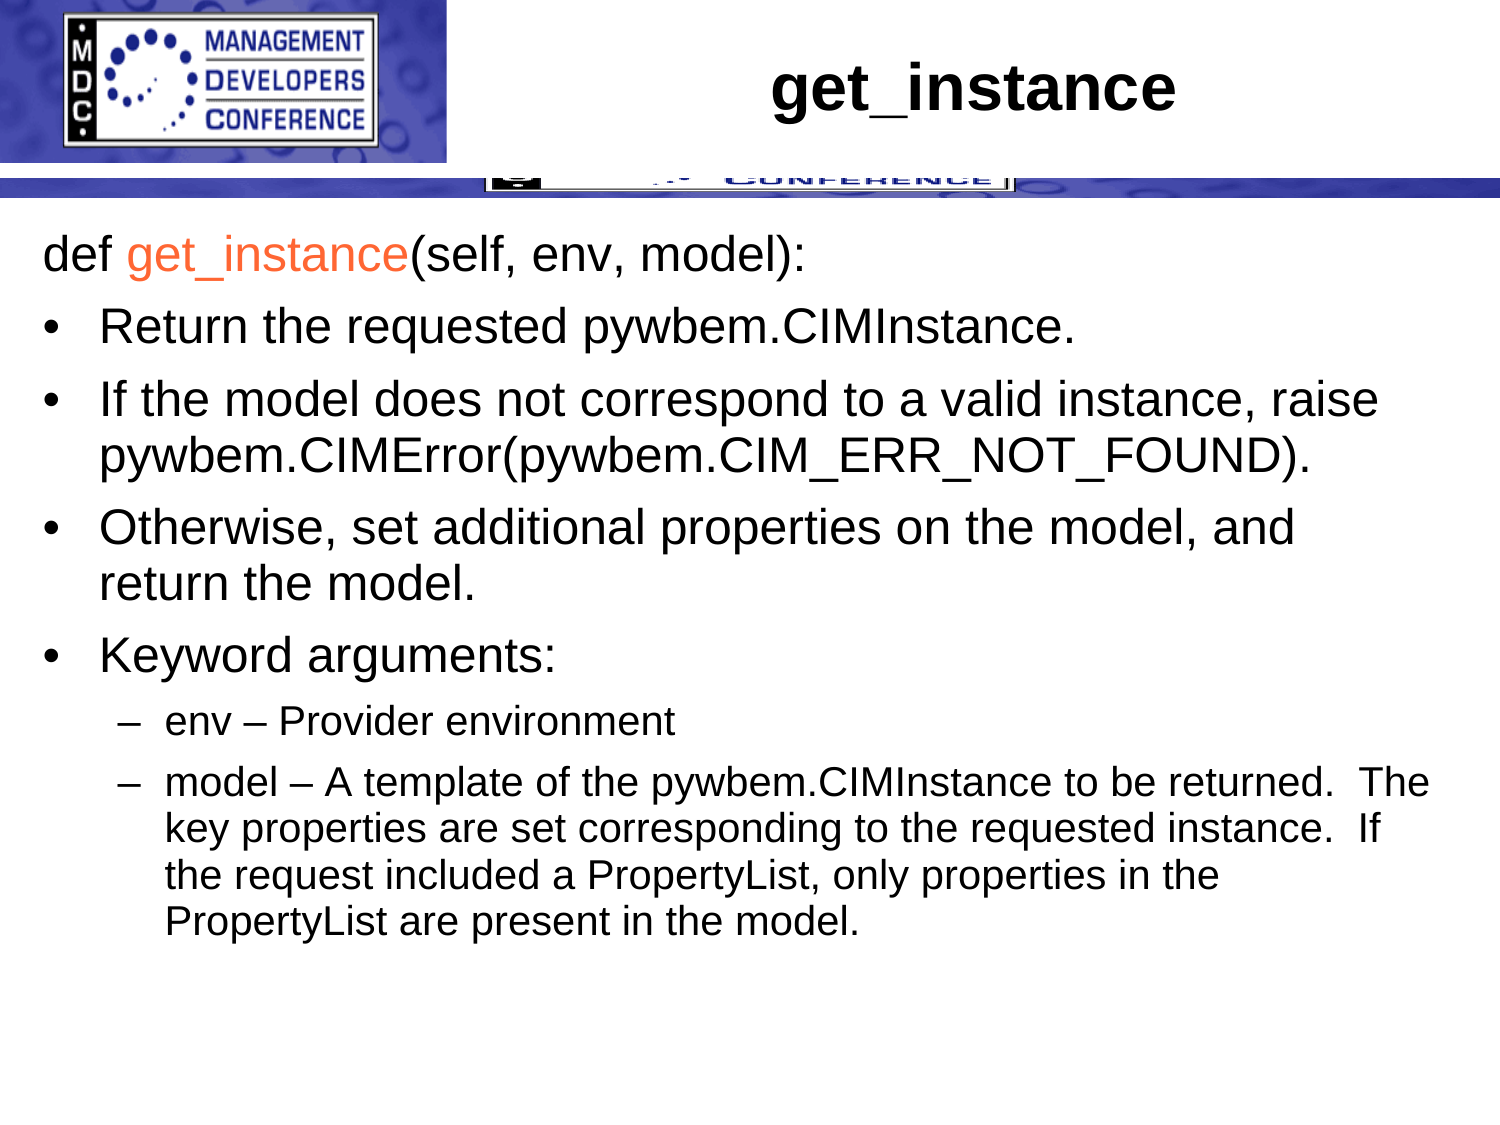

# get_instance
def get_instance(self, env, model):
Return the requested pywbem.CIMInstance.
If the model does not correspond to a valid instance, raise pywbem.CIMError(pywbem.CIM_ERR_NOT_FOUND).
Otherwise, set additional properties on the model, and return the model.
Keyword arguments:
env – Provider environment
model – A template of the pywbem.CIMInstance to be returned. The key properties are set corresponding to the requested instance. If the request included a PropertyList, only properties in the PropertyList are present in the model.